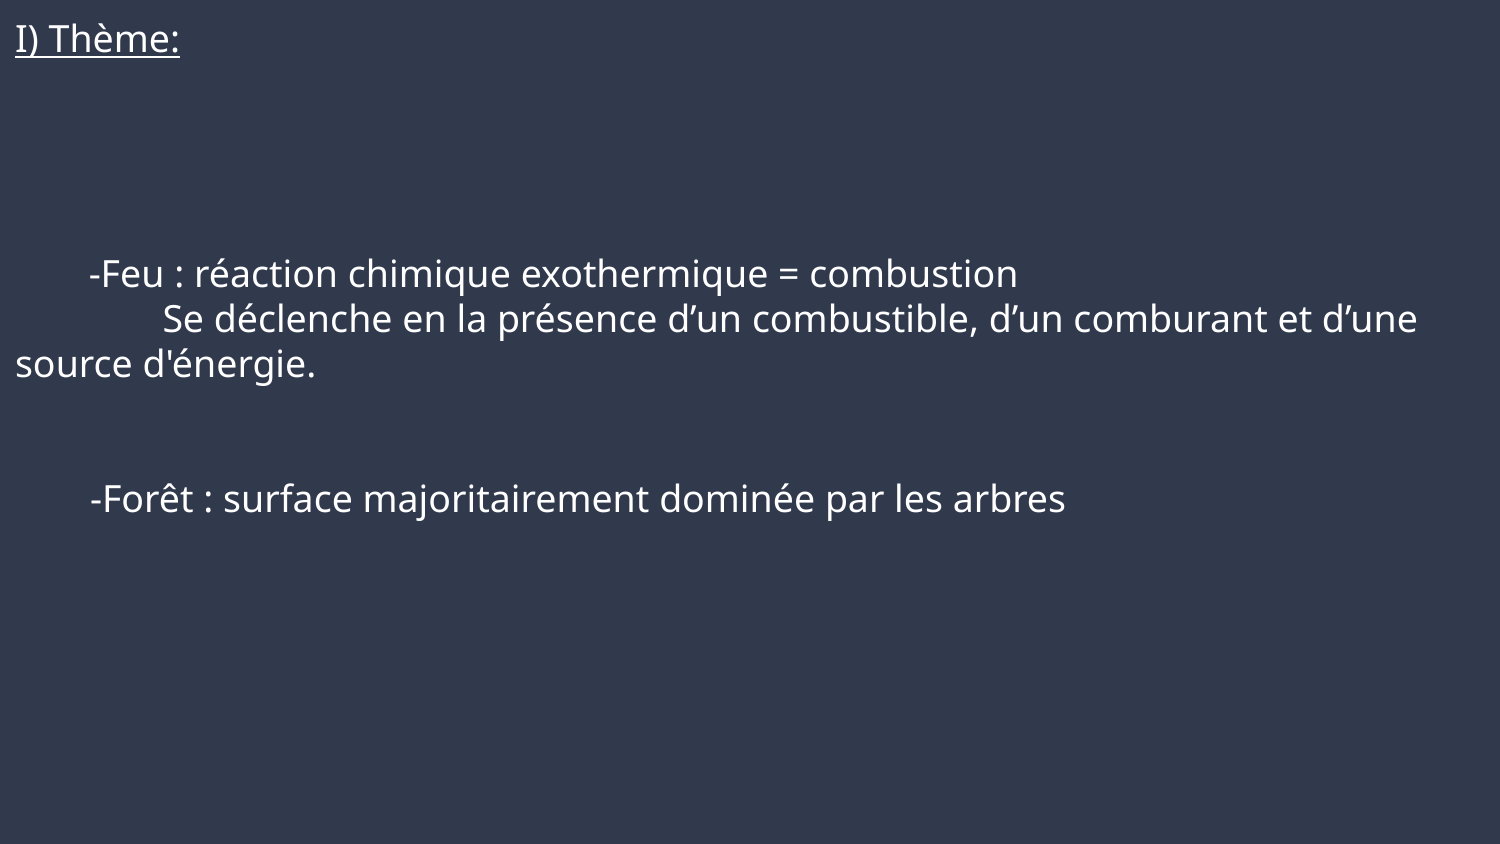

I) Thème:
	-Feu : réaction chimique exothermique = combustion
		Se déclenche en la présence d’un combustible, d’un comburant et d’une source d'énergie.
-Forêt : surface majoritairement dominée par les arbres
#